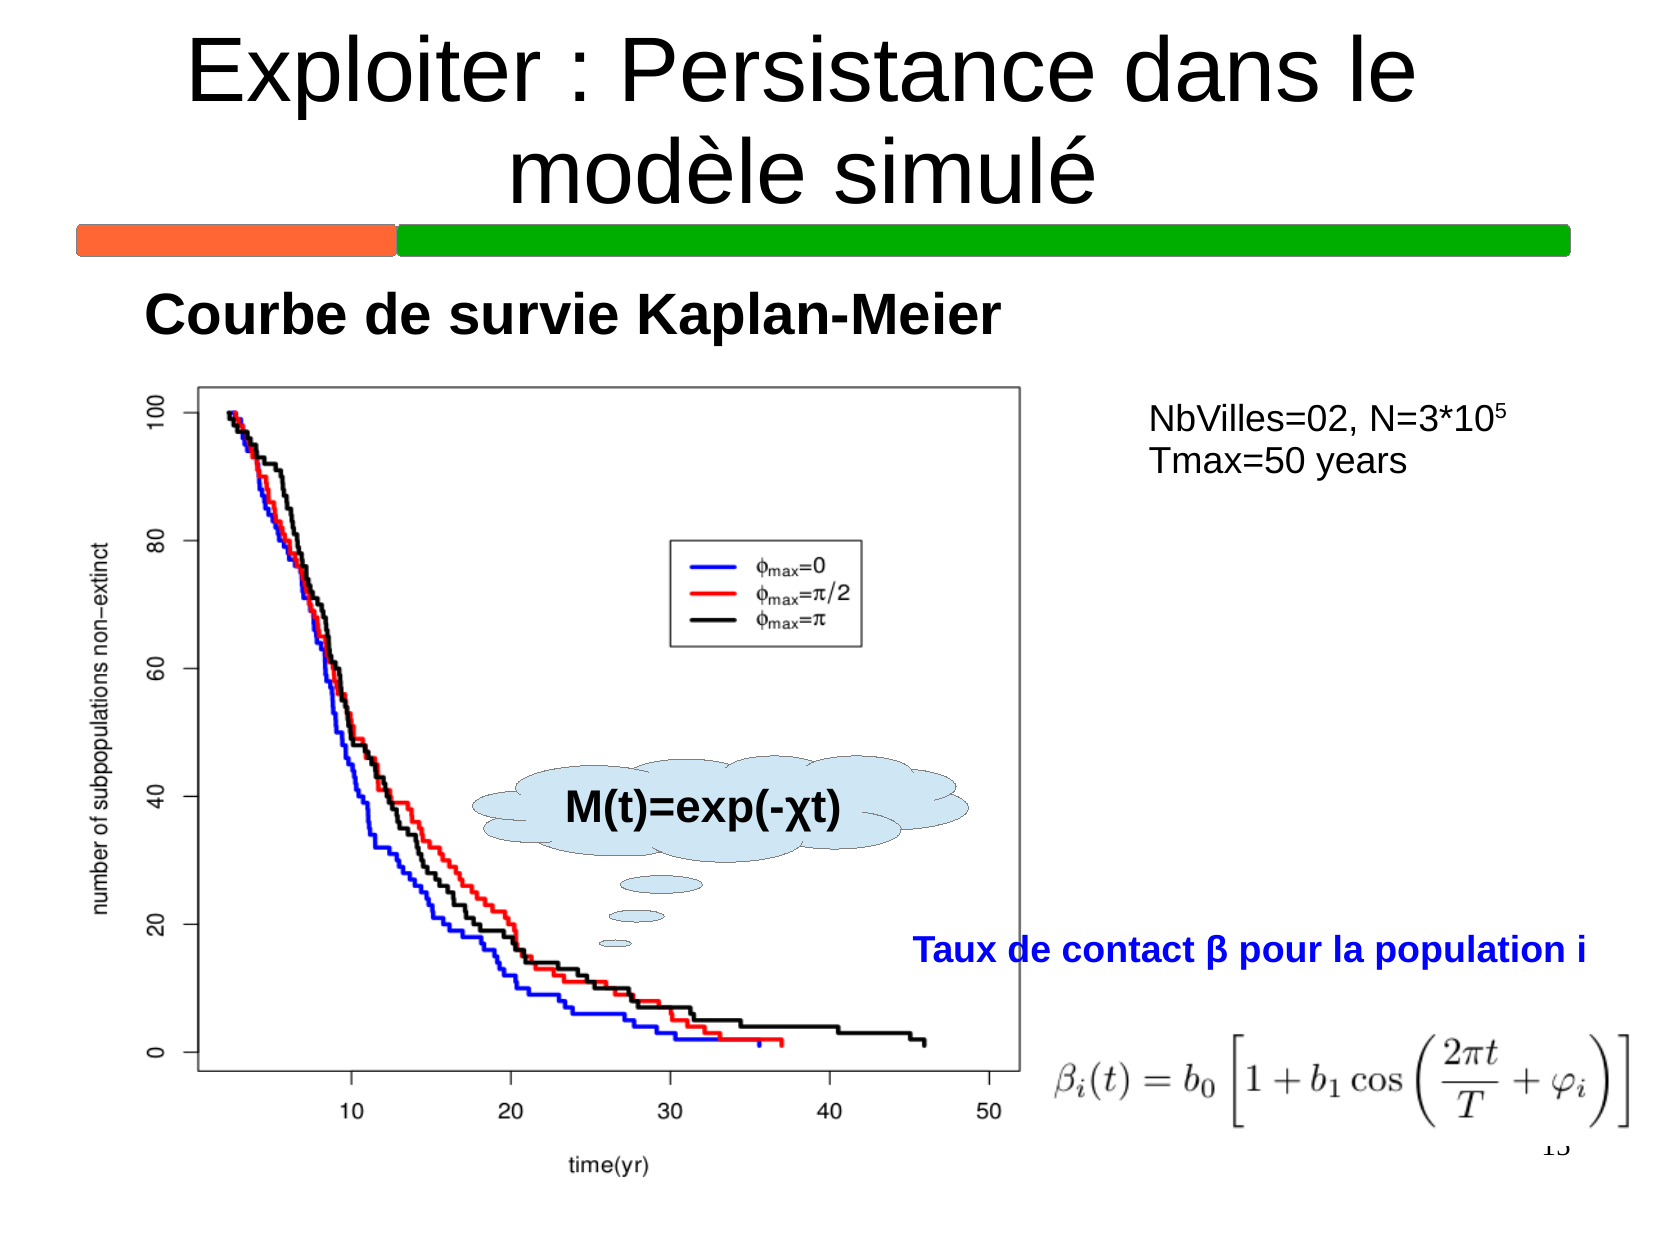

# Exploiter : Persistance dans le modèle simulé
Courbe de survie Kaplan-Meier
NbVilles=02, N=3*105
Tmax=50 years
M(t)=exp(-χt)
Taux de contact β pour la population i
15